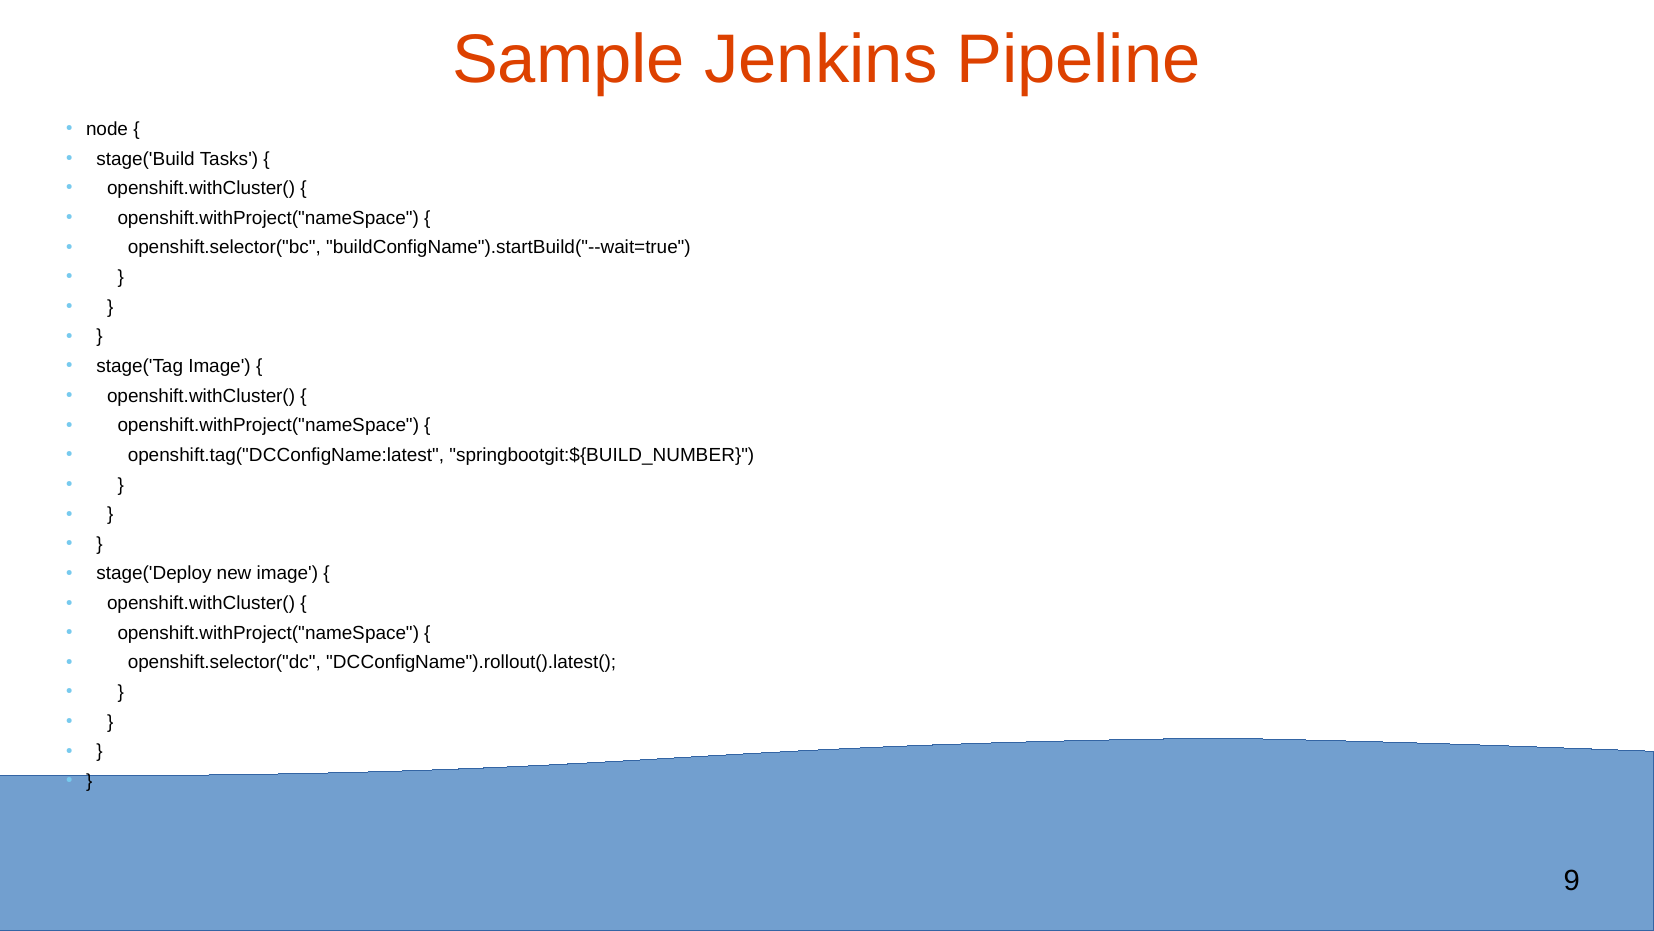

# Sample Jenkins Pipeline
node {
 stage('Build Tasks') {
 openshift.withCluster() {
 openshift.withProject("nameSpace") {
 openshift.selector("bc", "buildConfigName").startBuild("--wait=true")
 }
 }
 }
 stage('Tag Image') {
 openshift.withCluster() {
 openshift.withProject("nameSpace") {
 openshift.tag("DCConfigName:latest", "springbootgit:${BUILD_NUMBER}")
 }
 }
 }
 stage('Deploy new image') {
 openshift.withCluster() {
 openshift.withProject("nameSpace") {
 openshift.selector("dc", "DCConfigName").rollout().latest();
 }
 }
 }
}